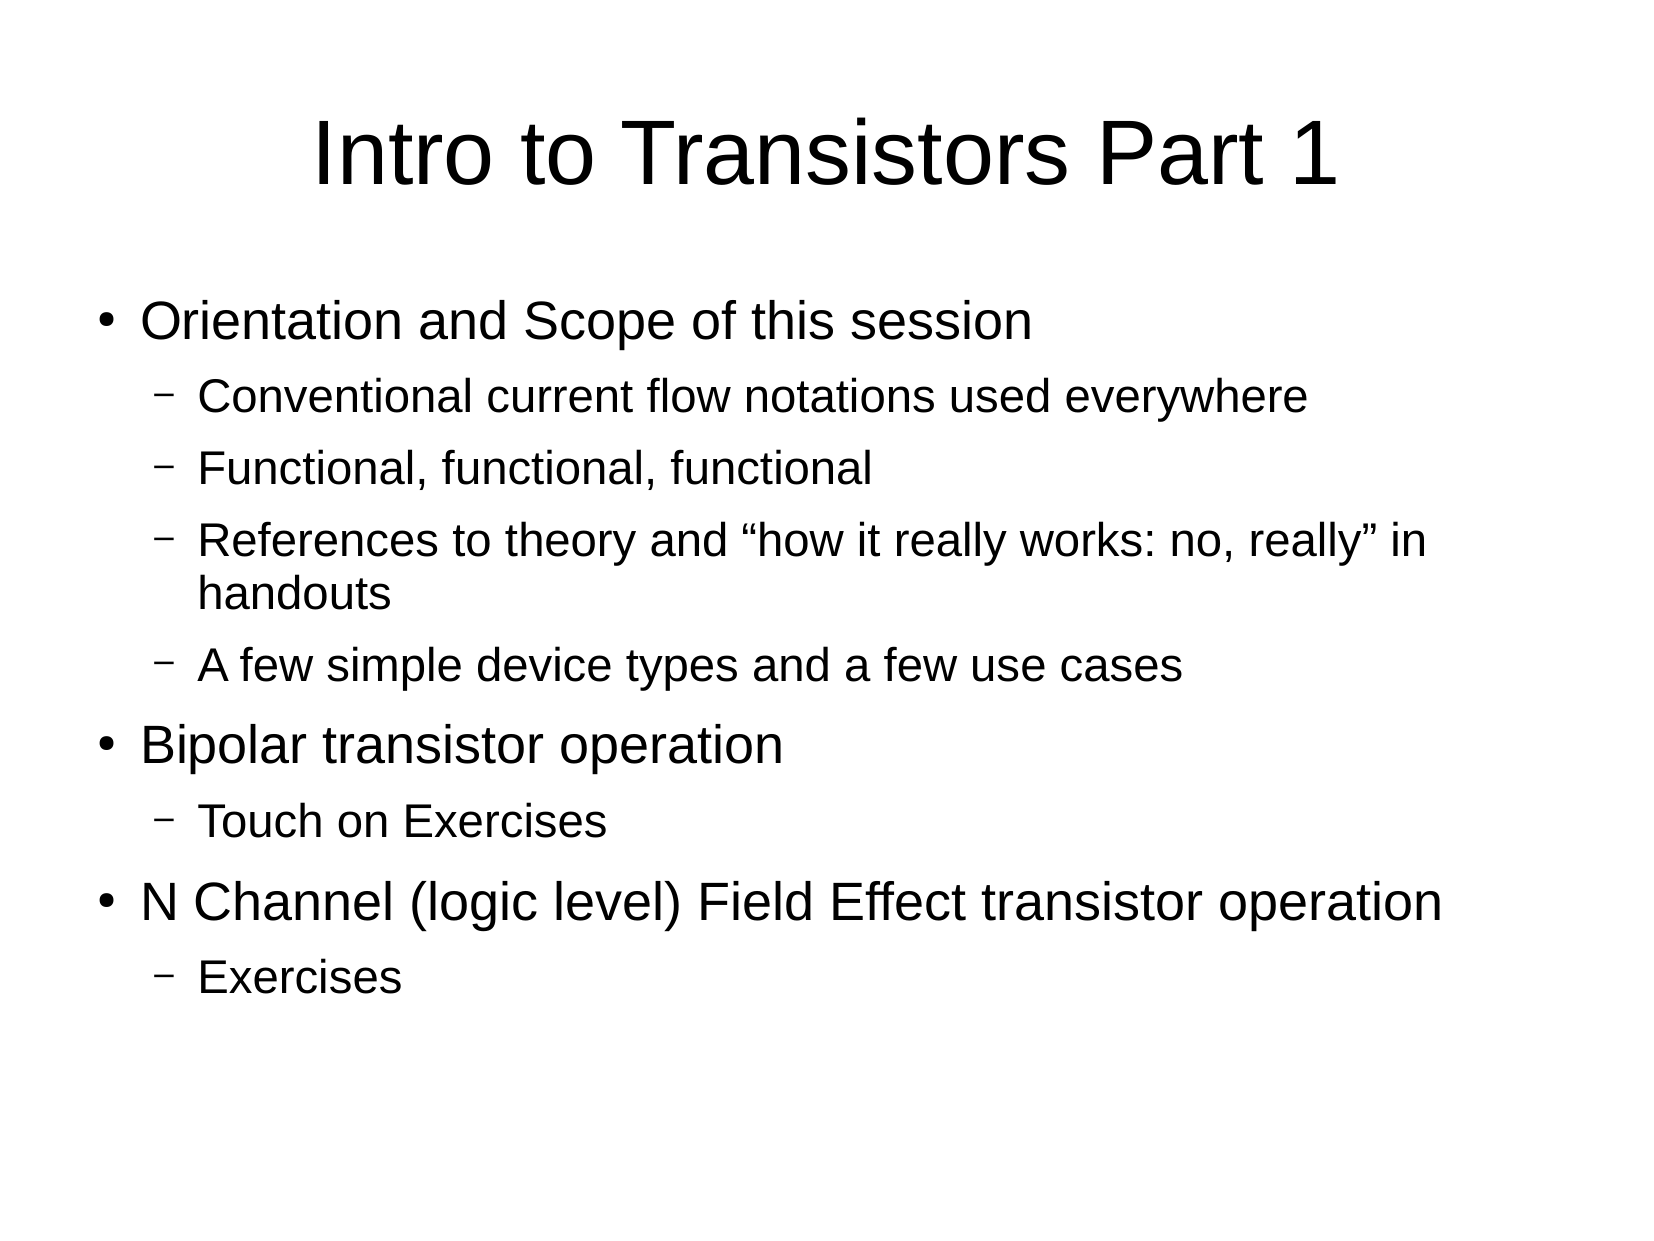

# Intro to Transistors Part 1
Orientation and Scope of this session
Conventional current flow notations used everywhere
Functional, functional, functional
References to theory and “how it really works: no, really” in handouts
A few simple device types and a few use cases
Bipolar transistor operation
Touch on Exercises
N Channel (logic level) Field Effect transistor operation
Exercises